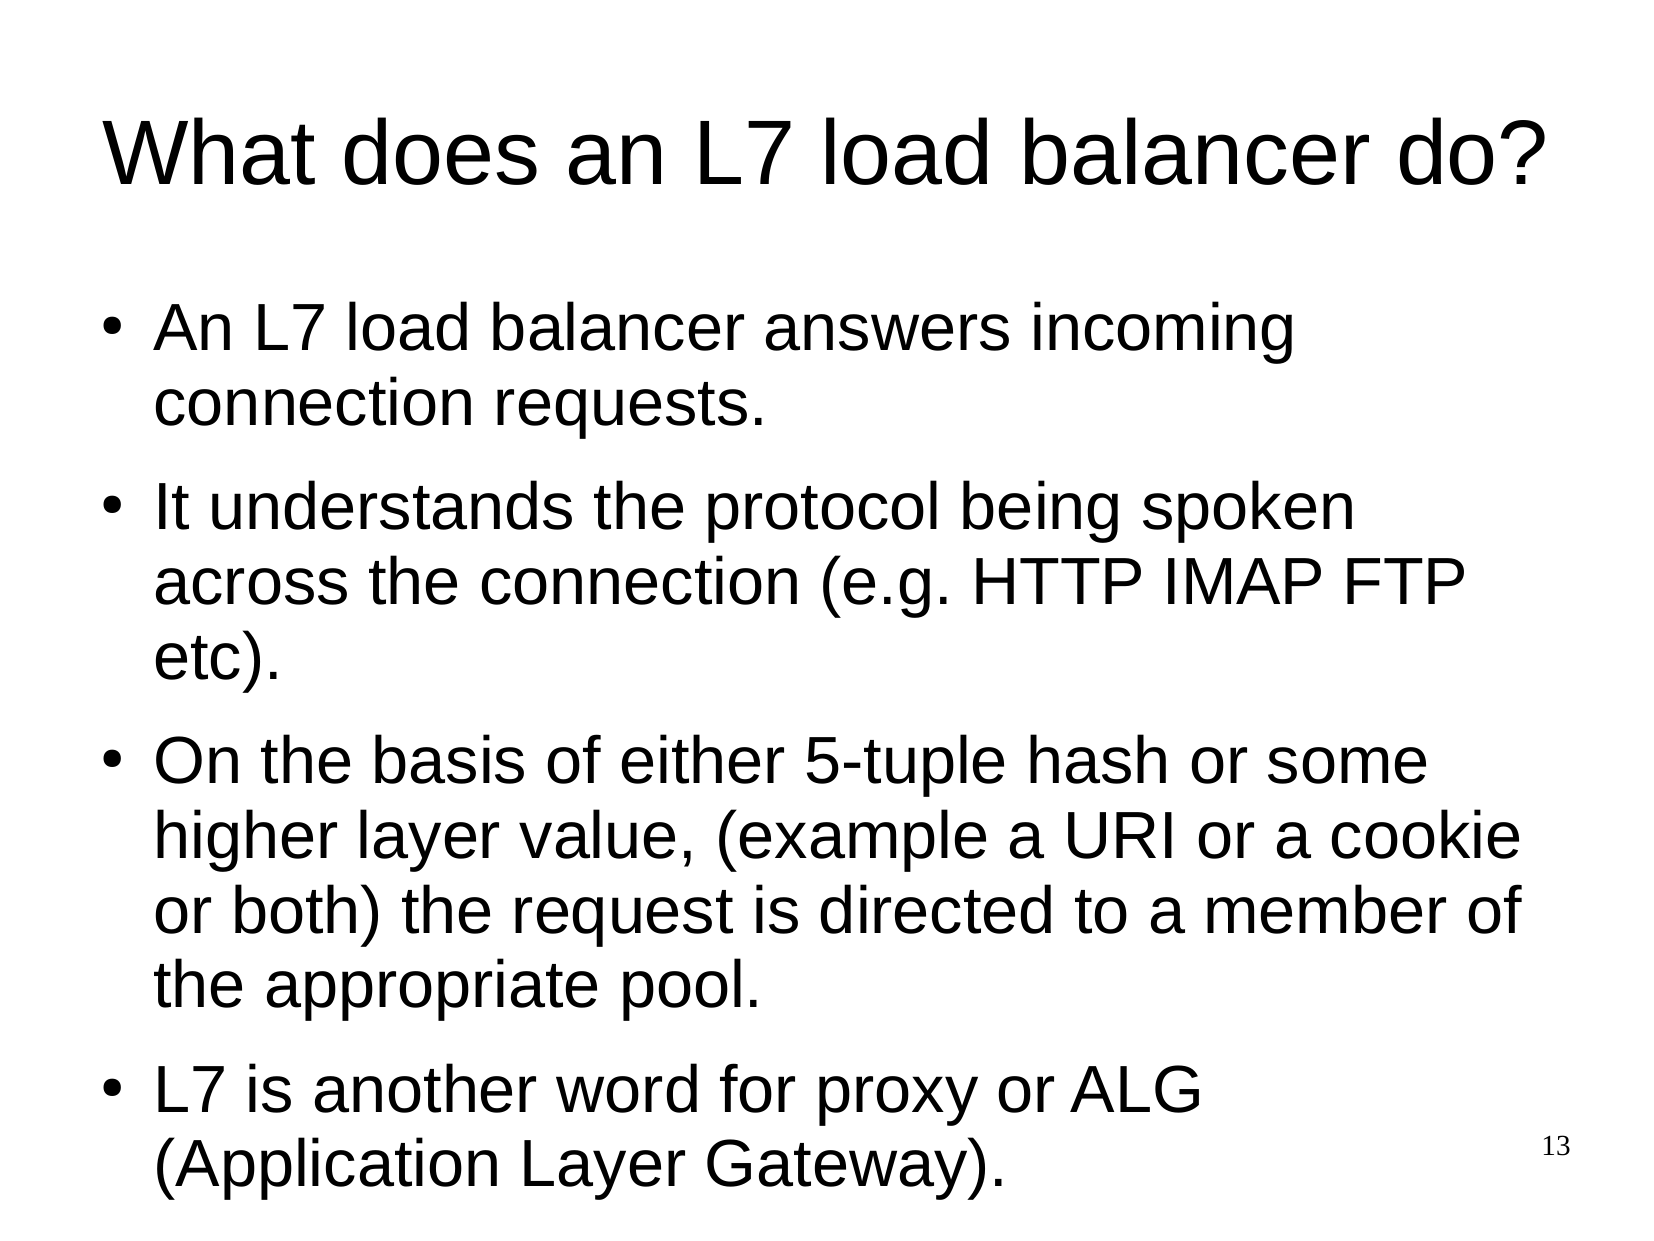

# What does an L7 load balancer do?
An L7 load balancer answers incoming connection requests.
It understands the protocol being spoken across the connection (e.g. HTTP IMAP FTP etc).
On the basis of either 5-tuple hash or some higher layer value, (example a URI or a cookie or both) the request is directed to a member of the appropriate pool.
L7 is another word for proxy or ALG (Application Layer Gateway).
13